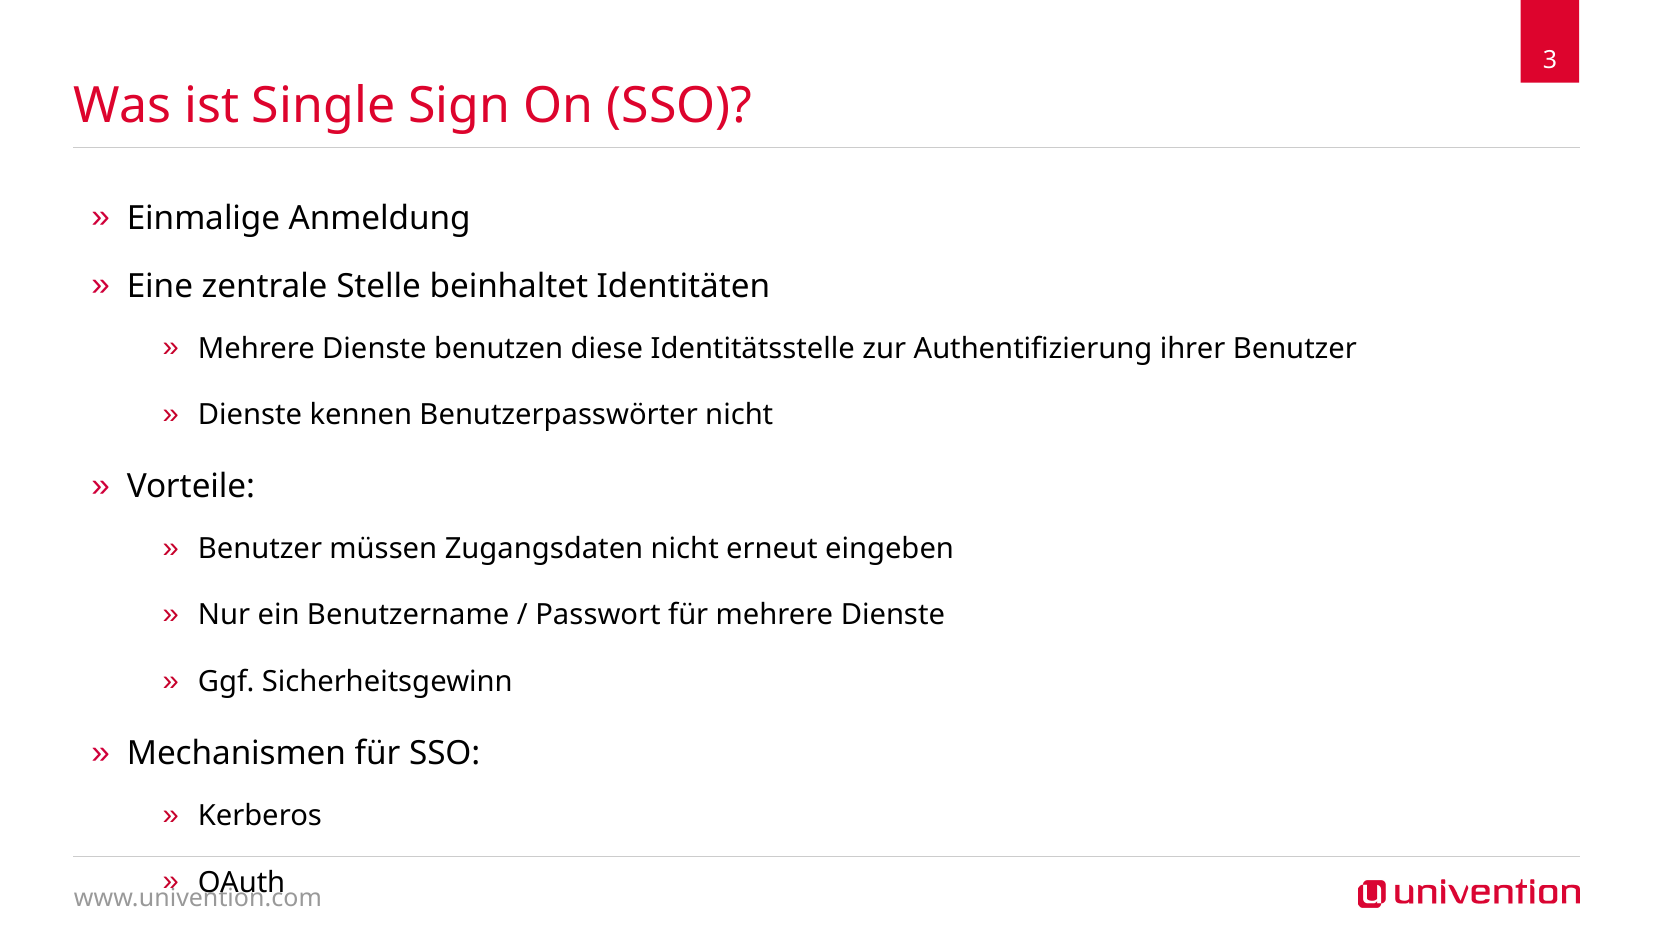

# Was ist Single Sign On (SSO)?
Einmalige Anmeldung
Eine zentrale Stelle beinhaltet Identitäten
Mehrere Dienste benutzen diese Identitätsstelle zur Authentifizierung ihrer Benutzer
Dienste kennen Benutzerpasswörter nicht
Vorteile:
Benutzer müssen Zugangsdaten nicht erneut eingeben
Nur ein Benutzername / Passwort für mehrere Dienste
Ggf. Sicherheitsgewinn
Mechanismen für SSO:
Kerberos
OAuth
SAML